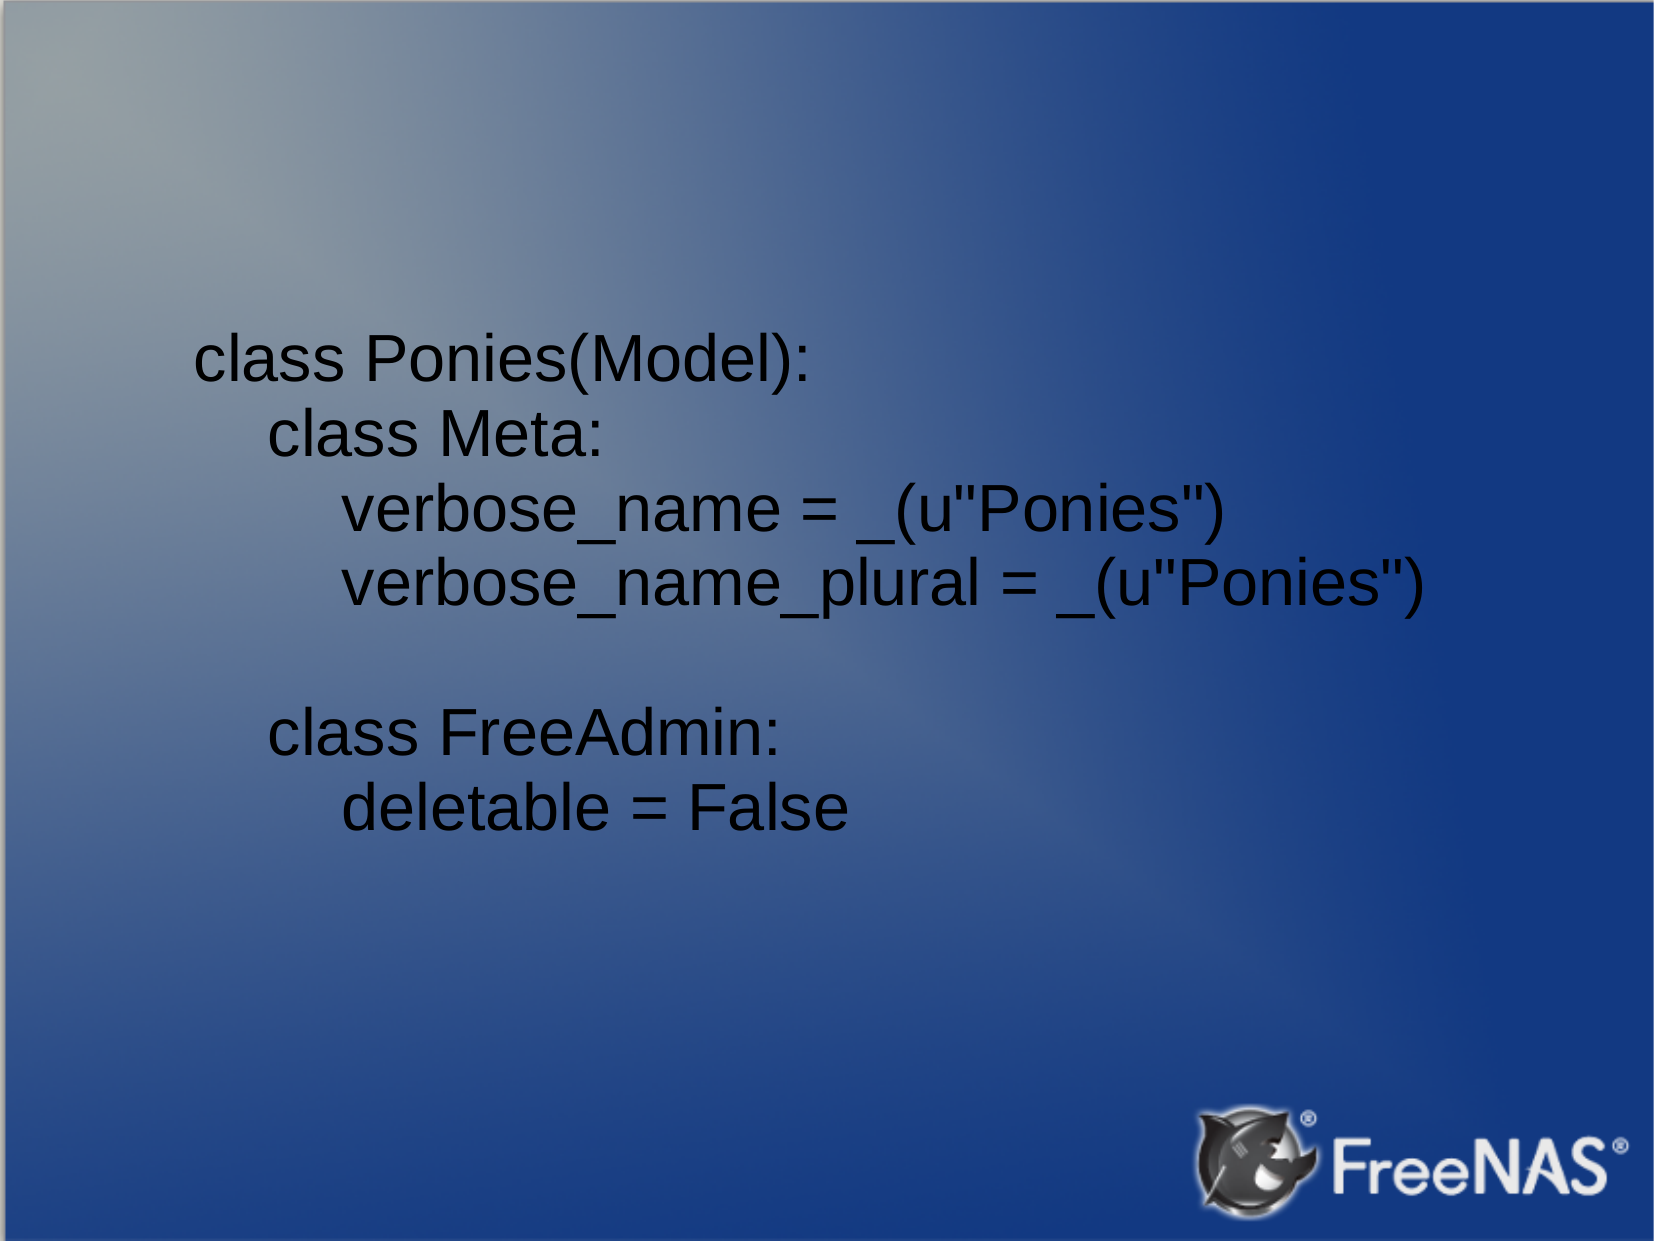

class Ponies(Model):
 class Meta:
 verbose_name = _(u"Ponies")
 verbose_name_plural = _(u"Ponies")
 class FreeAdmin:
 deletable = False